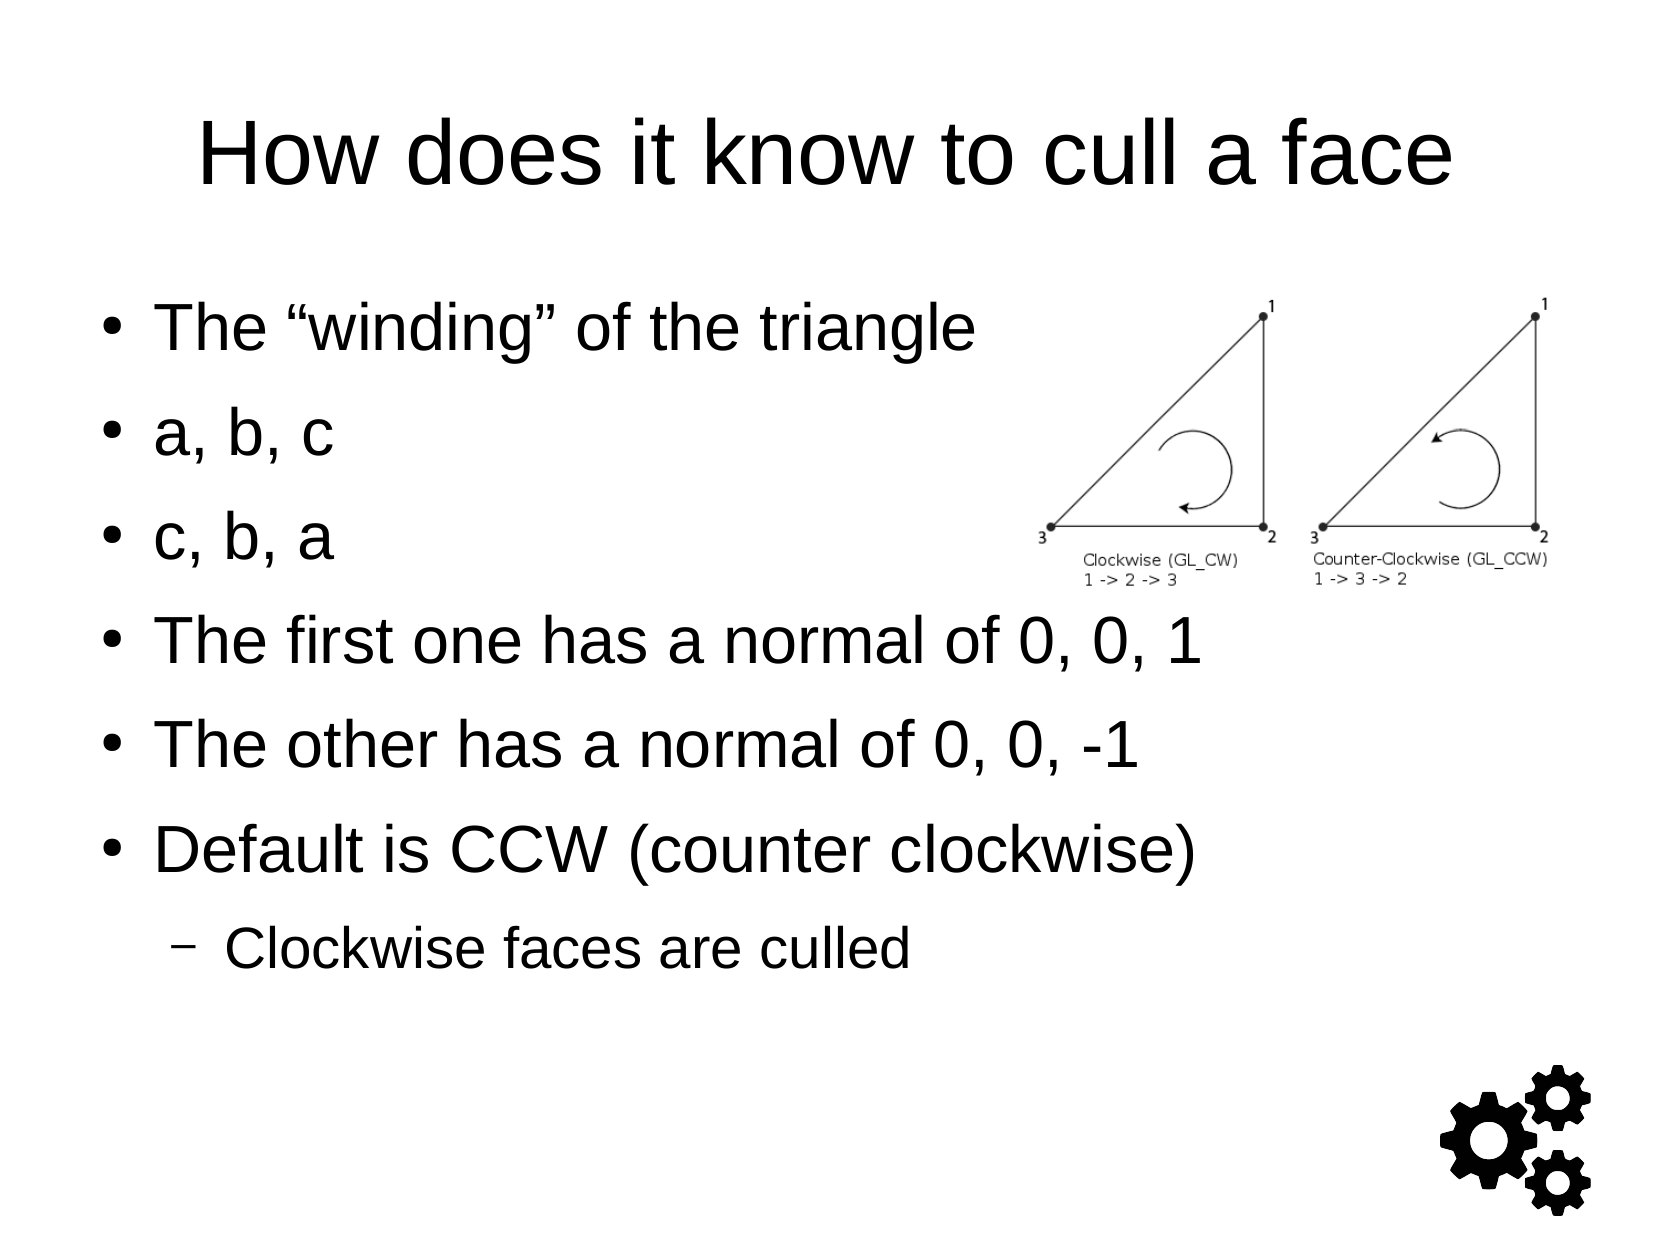

# How does it know to cull a face
The “winding” of the triangle
a, b, c
c, b, a
The first one has a normal of 0, 0, 1
The other has a normal of 0, 0, -1
Default is CCW (counter clockwise)
Clockwise faces are culled